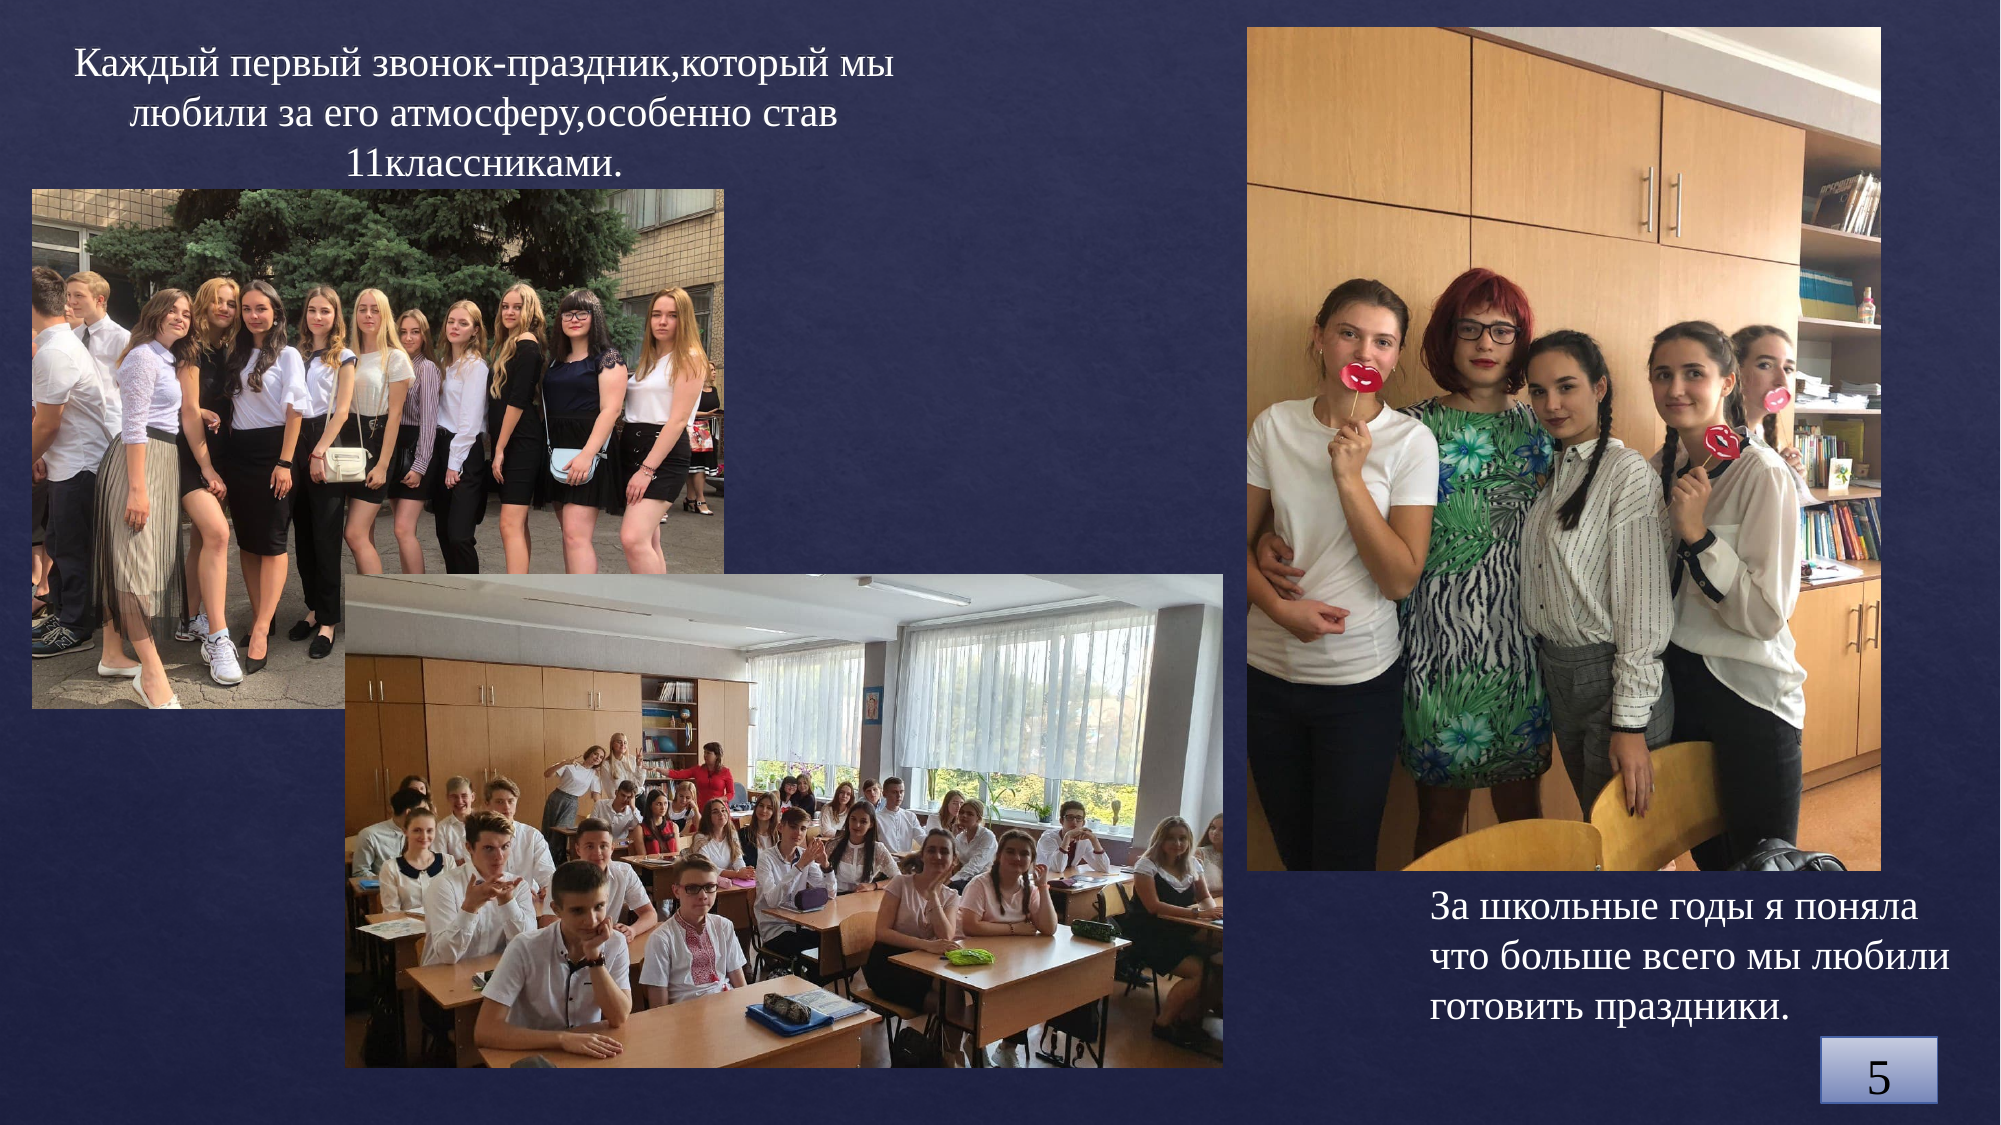

# Каждый первый звонок-праздник,который мы любили за его атмосферу,особенно став 11классниками.
За школьные годы я поняла что больше всего мы любили готовить праздники.
5